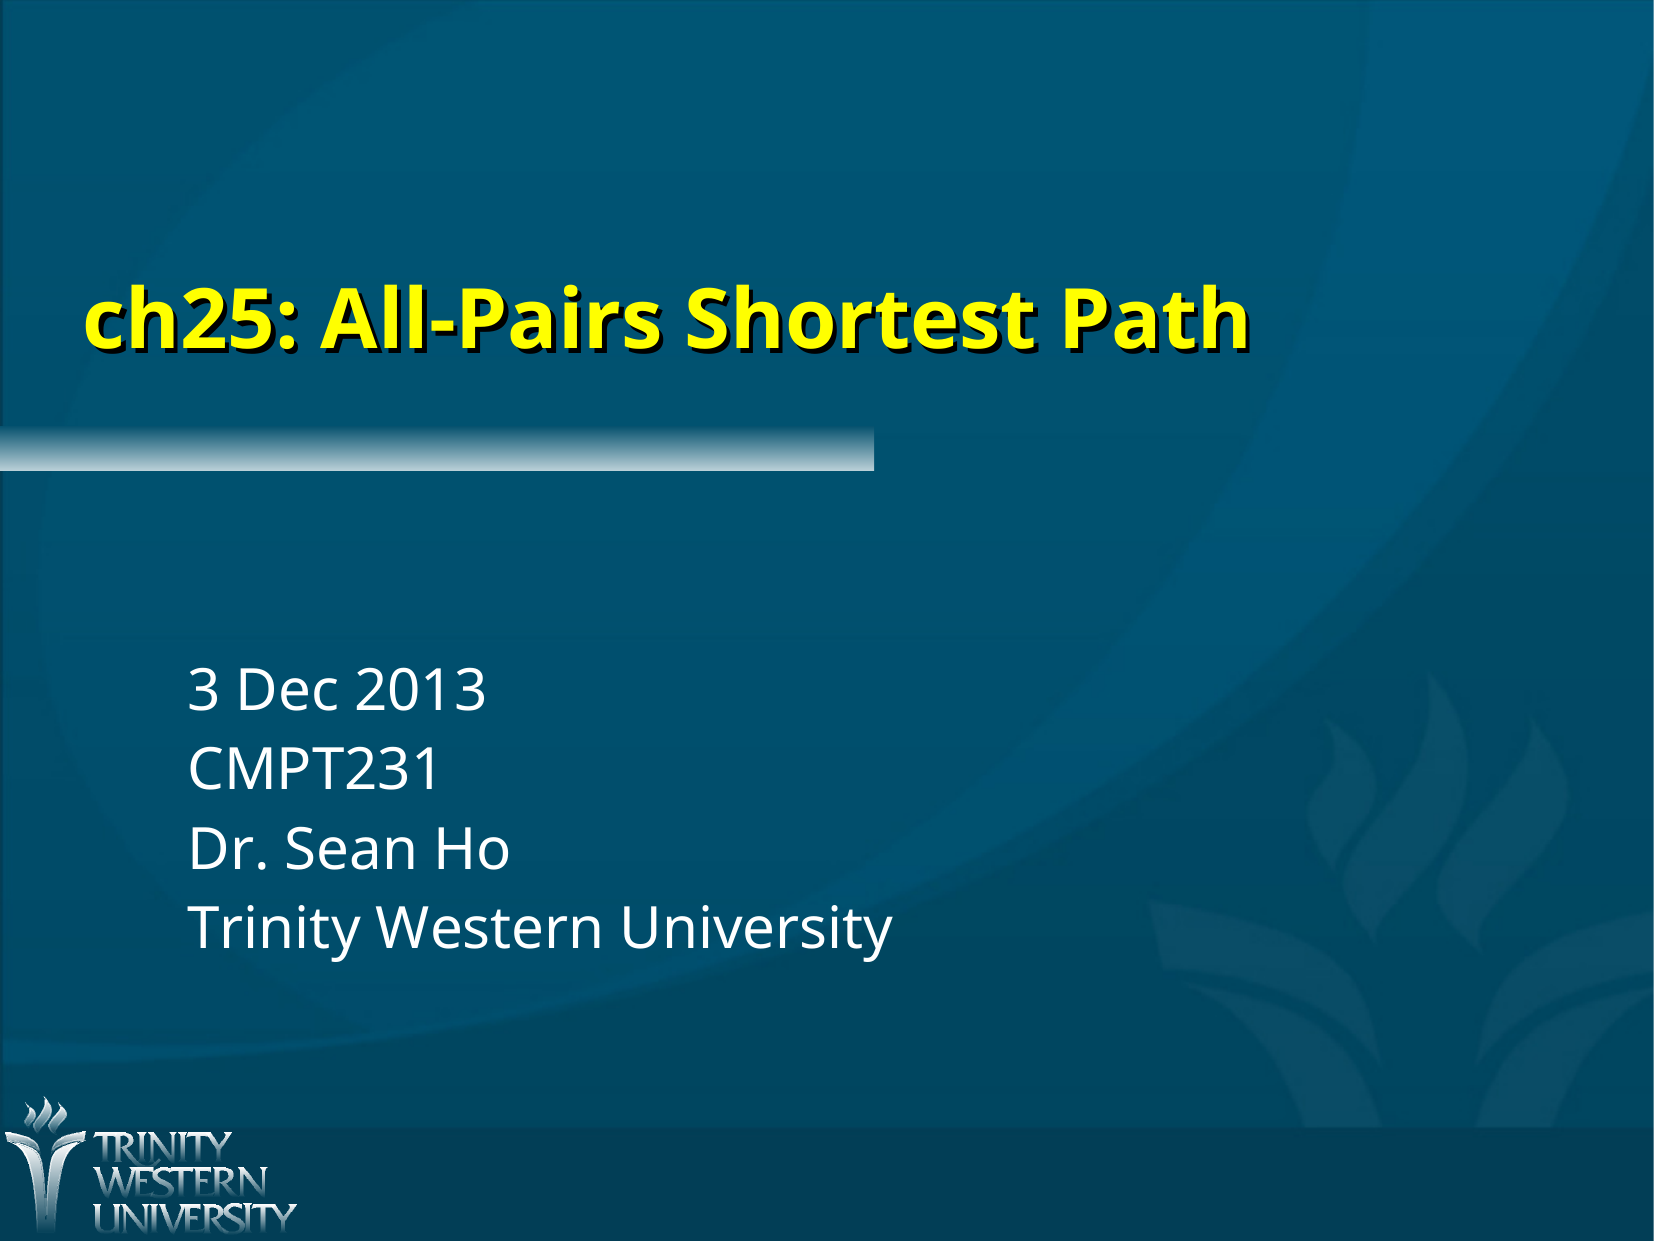

# ch25: All-Pairs Shortest Path
3 Dec 2013
CMPT231
Dr. Sean Ho
Trinity Western University